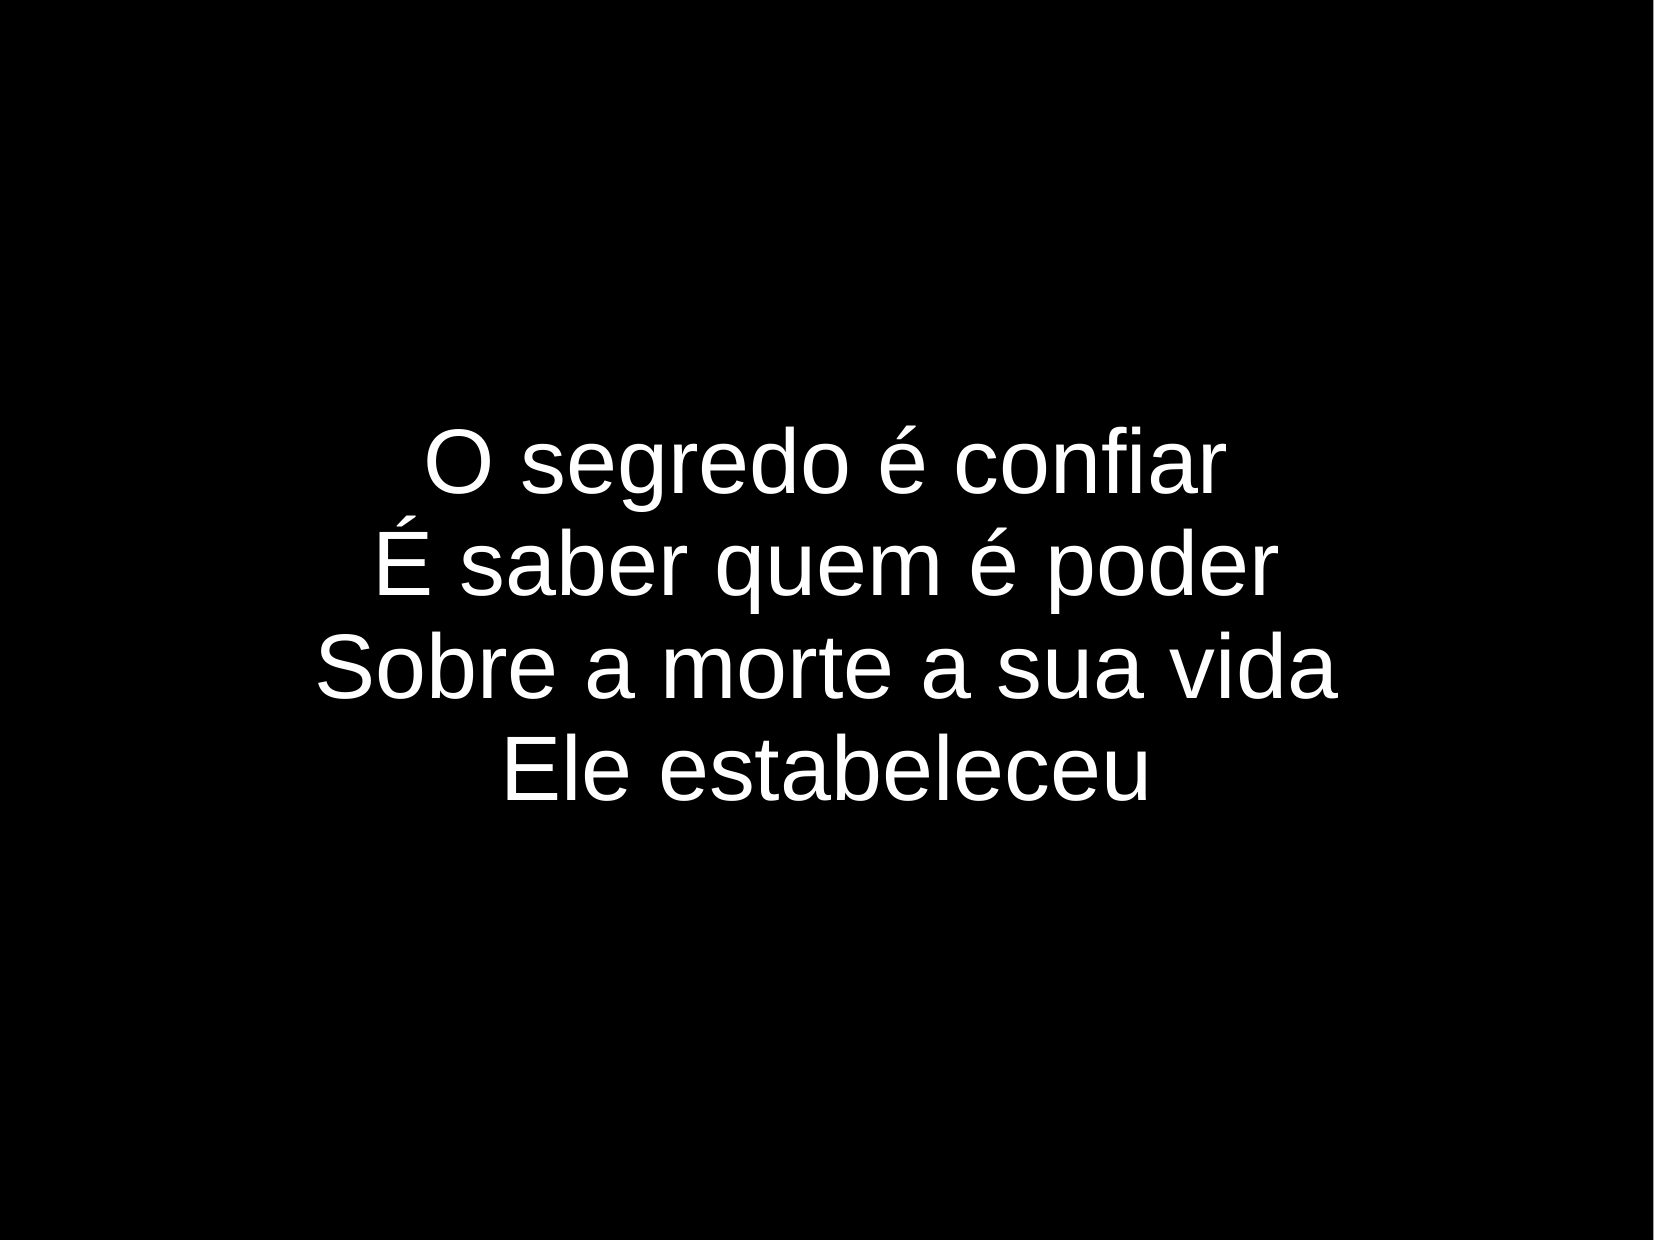

# O segredo é confiar
É saber quem é poder
Sobre a morte a sua vida
Ele estabeleceu